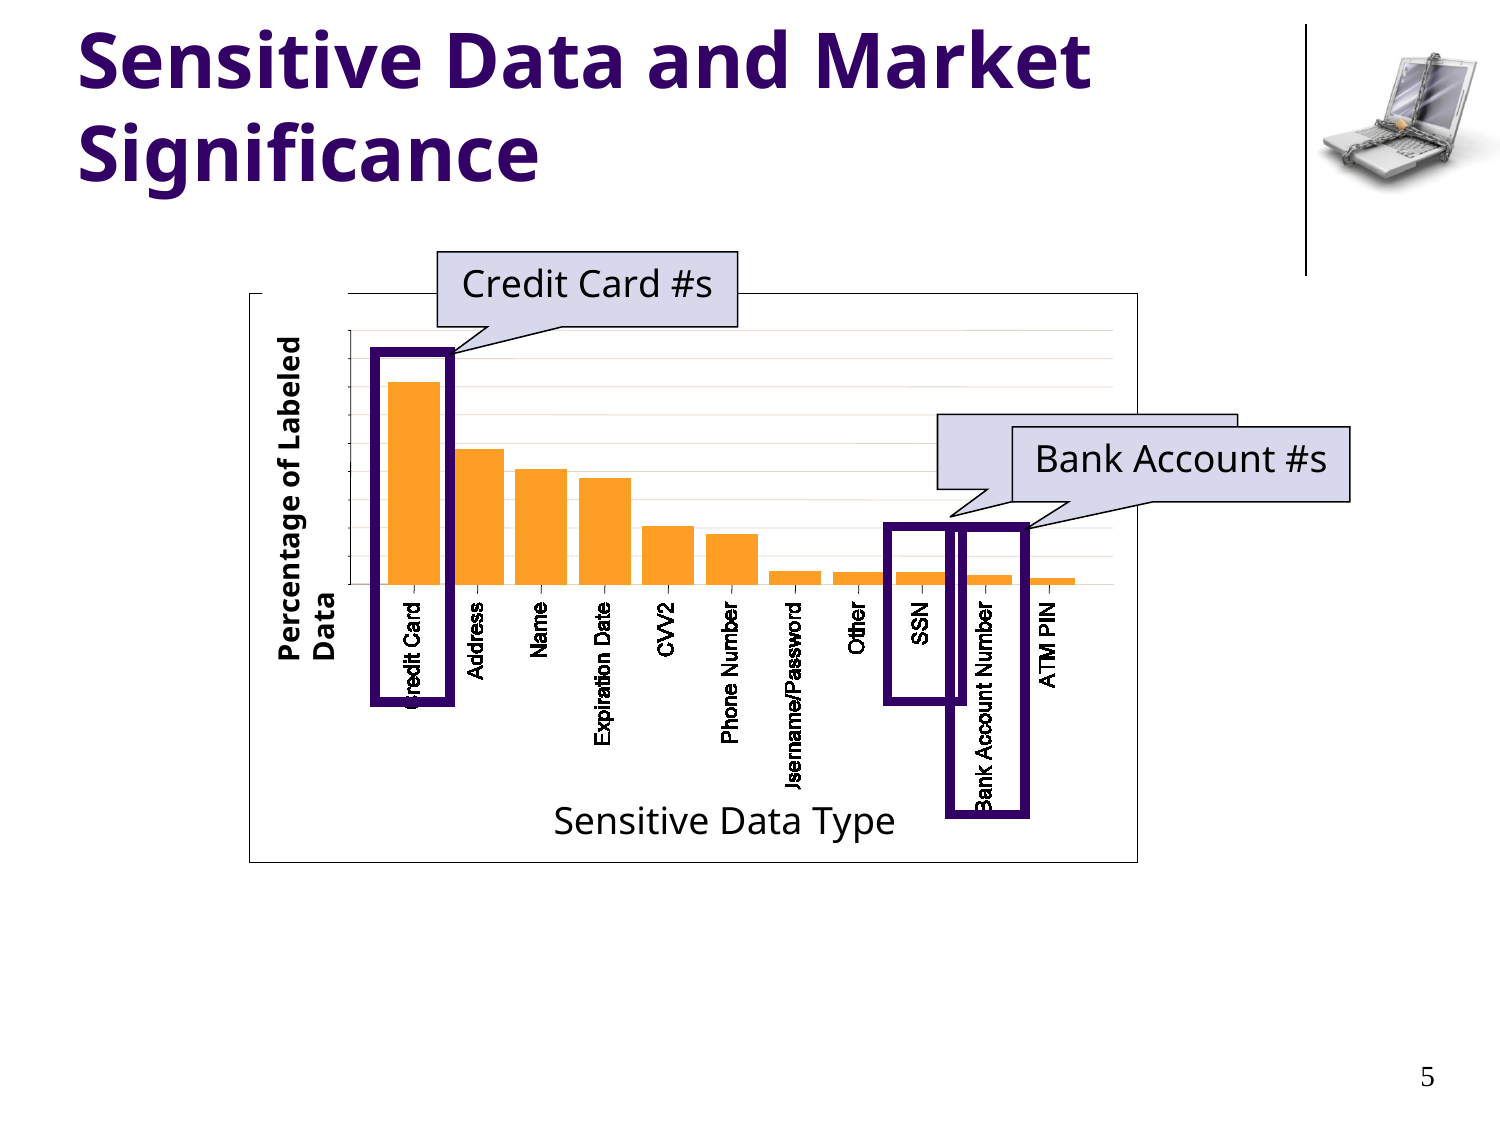

# Sensitive Data and Market Significance
Credit Card #s
SSNs
Percentage of Labeled Data
Bank Account #s
Sensitive Data Type
3